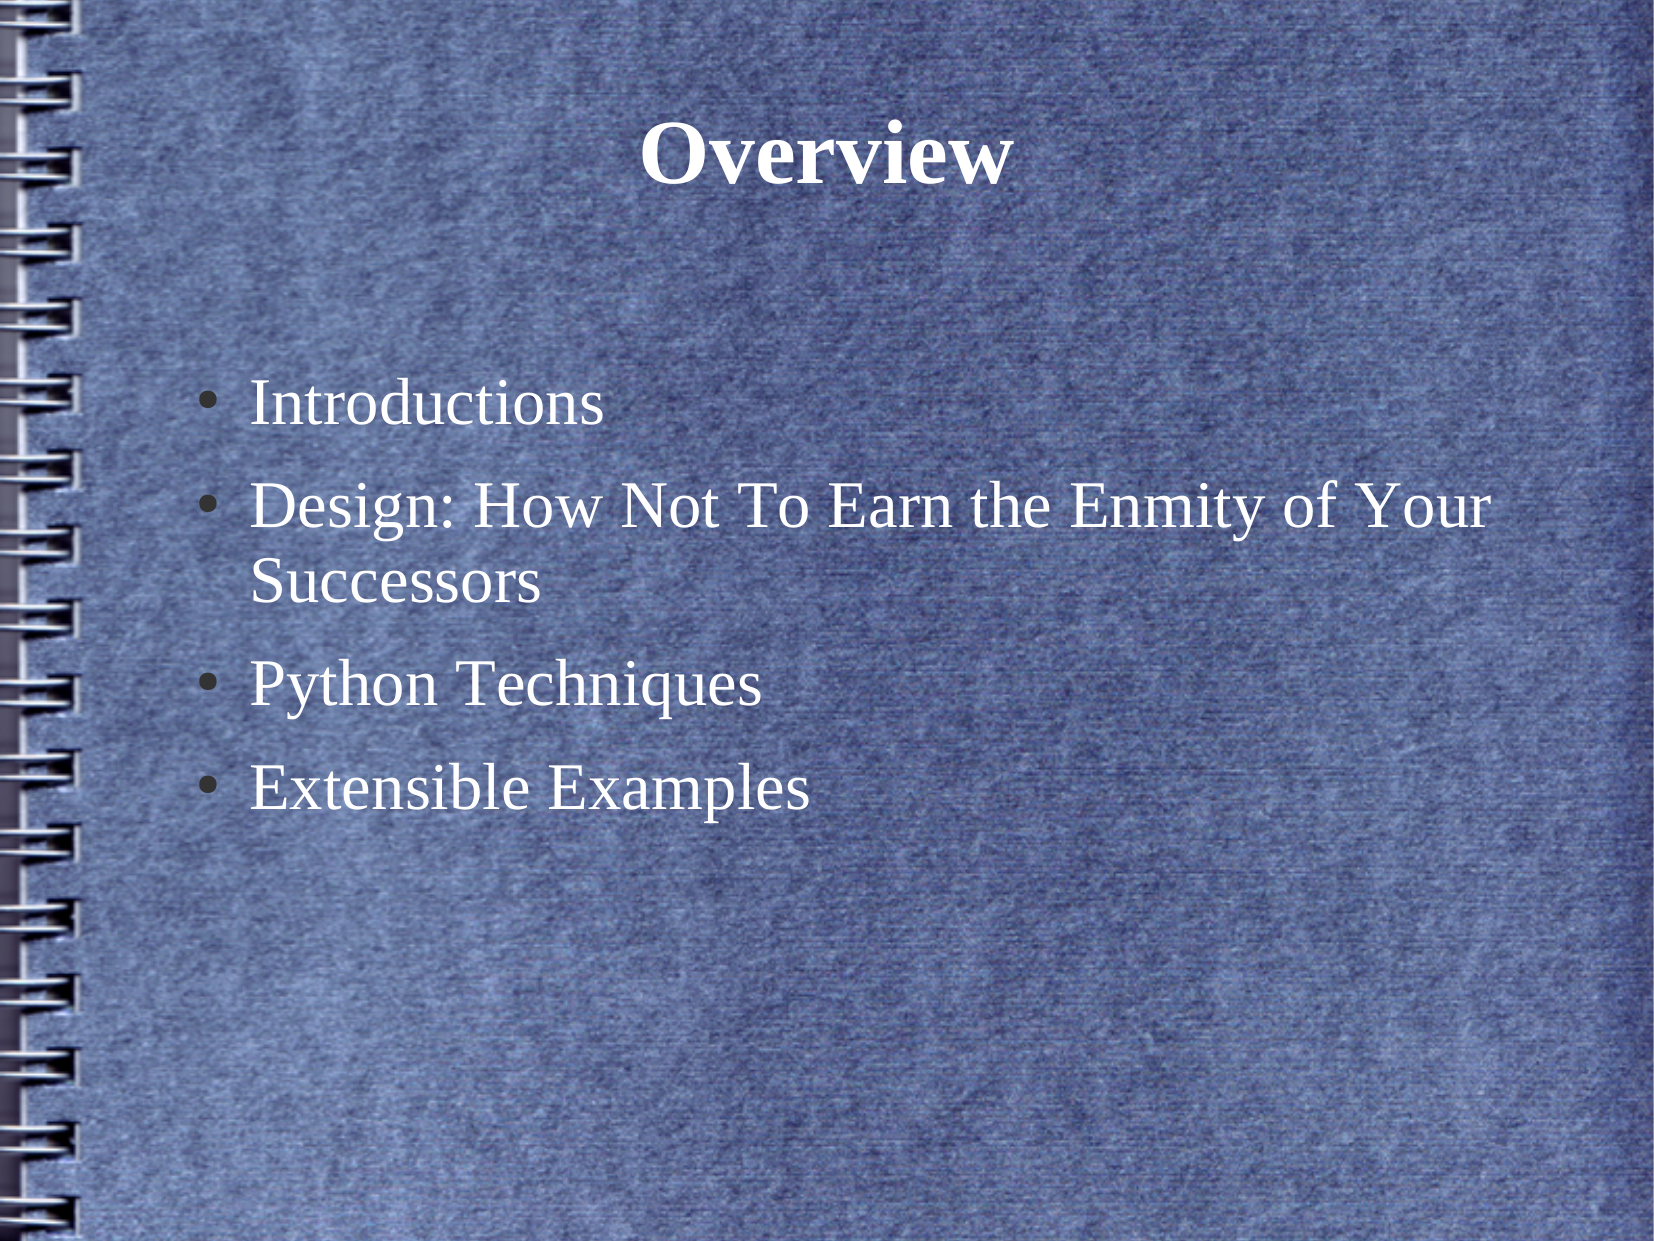

# Overview
Introductions
Design: How Not To Earn the Enmity of Your Successors
Python Techniques
Extensible Examples